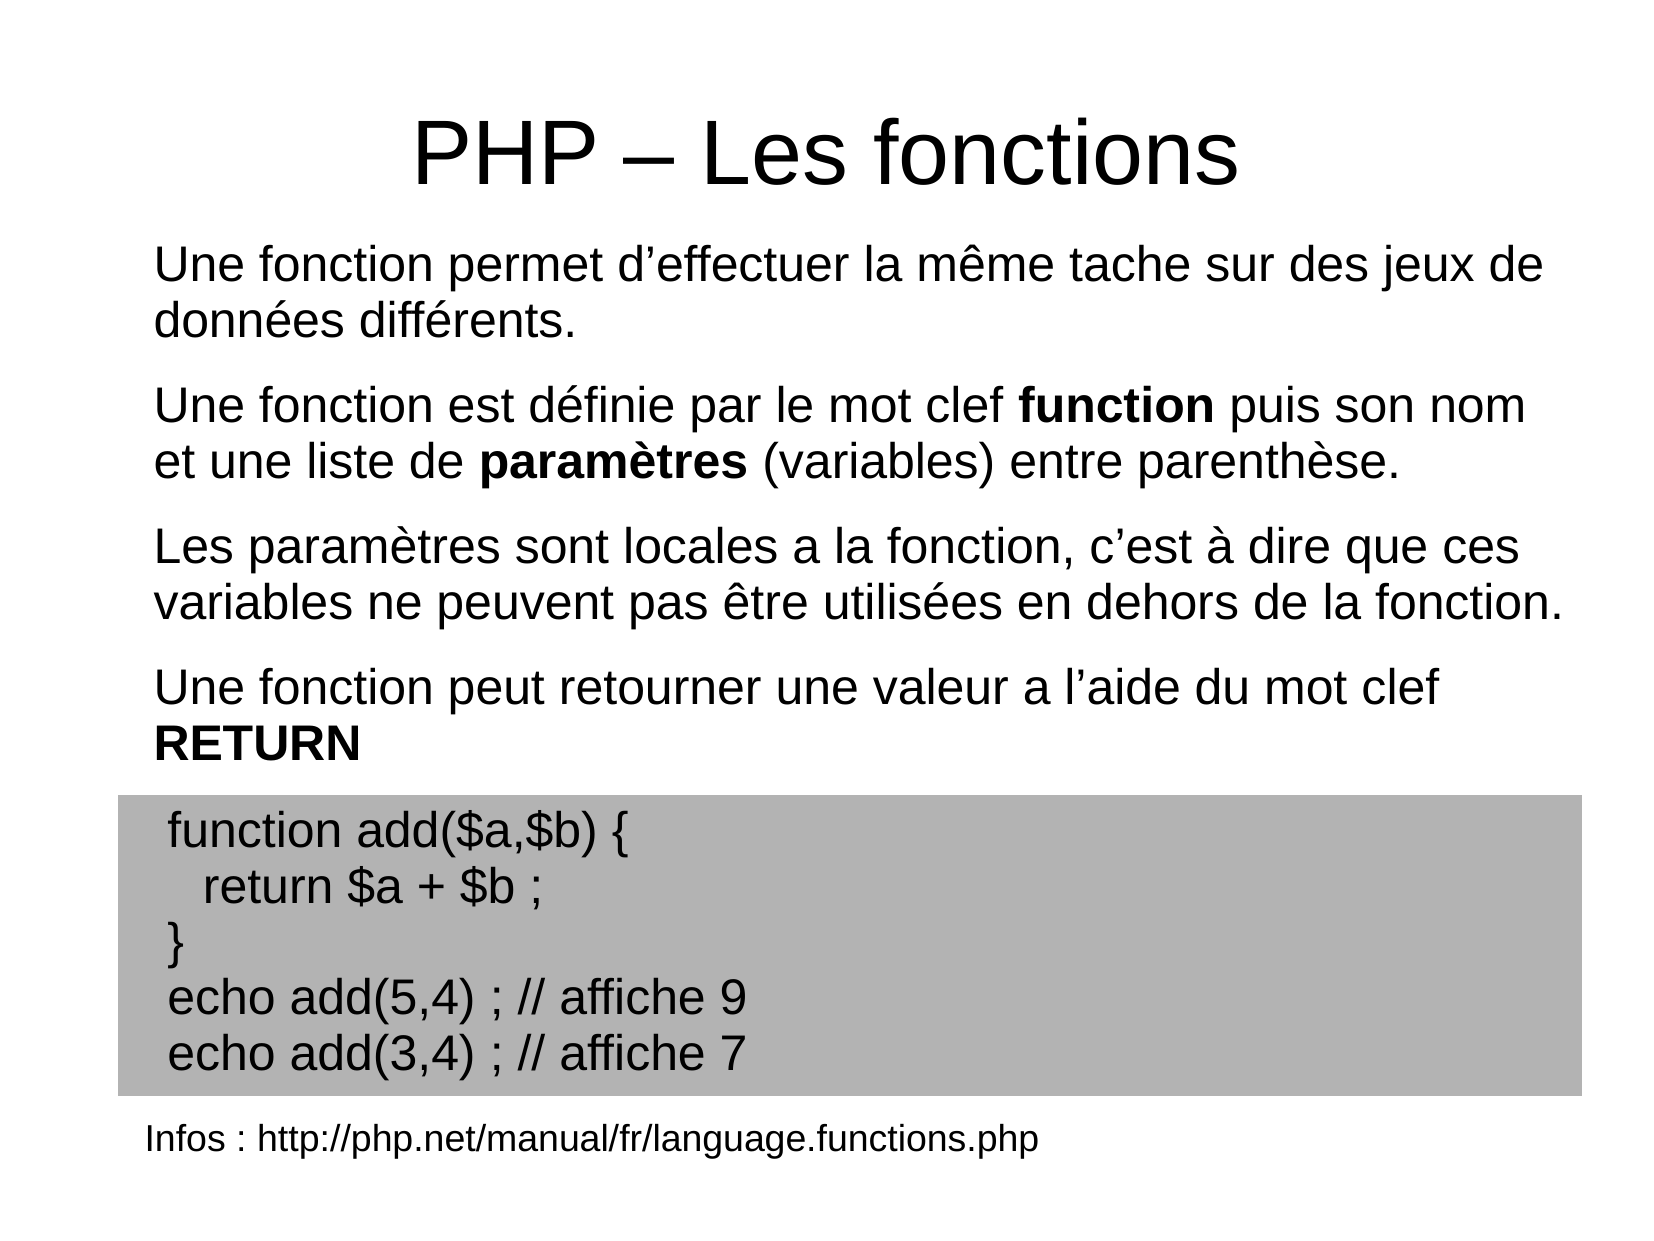

# PHP – Les fonctions
Une fonction permet d’effectuer la même tache sur des jeux de données différents.
Une fonction est définie par le mot clef function puis son nom et une liste de paramètres (variables) entre parenthèse.
Les paramètres sont locales a la fonction, c’est à dire que ces variables ne peuvent pas être utilisées en dehors de la fonction.
Une fonction peut retourner une valeur a l’aide du mot clef RETURN
| function add($a,$b) { return $a + $b ; } echo add(5,4) ; // affiche 9 echo add(3,4) ; // affiche 7 |
| --- |
Infos : http://php.net/manual/fr/language.functions.php